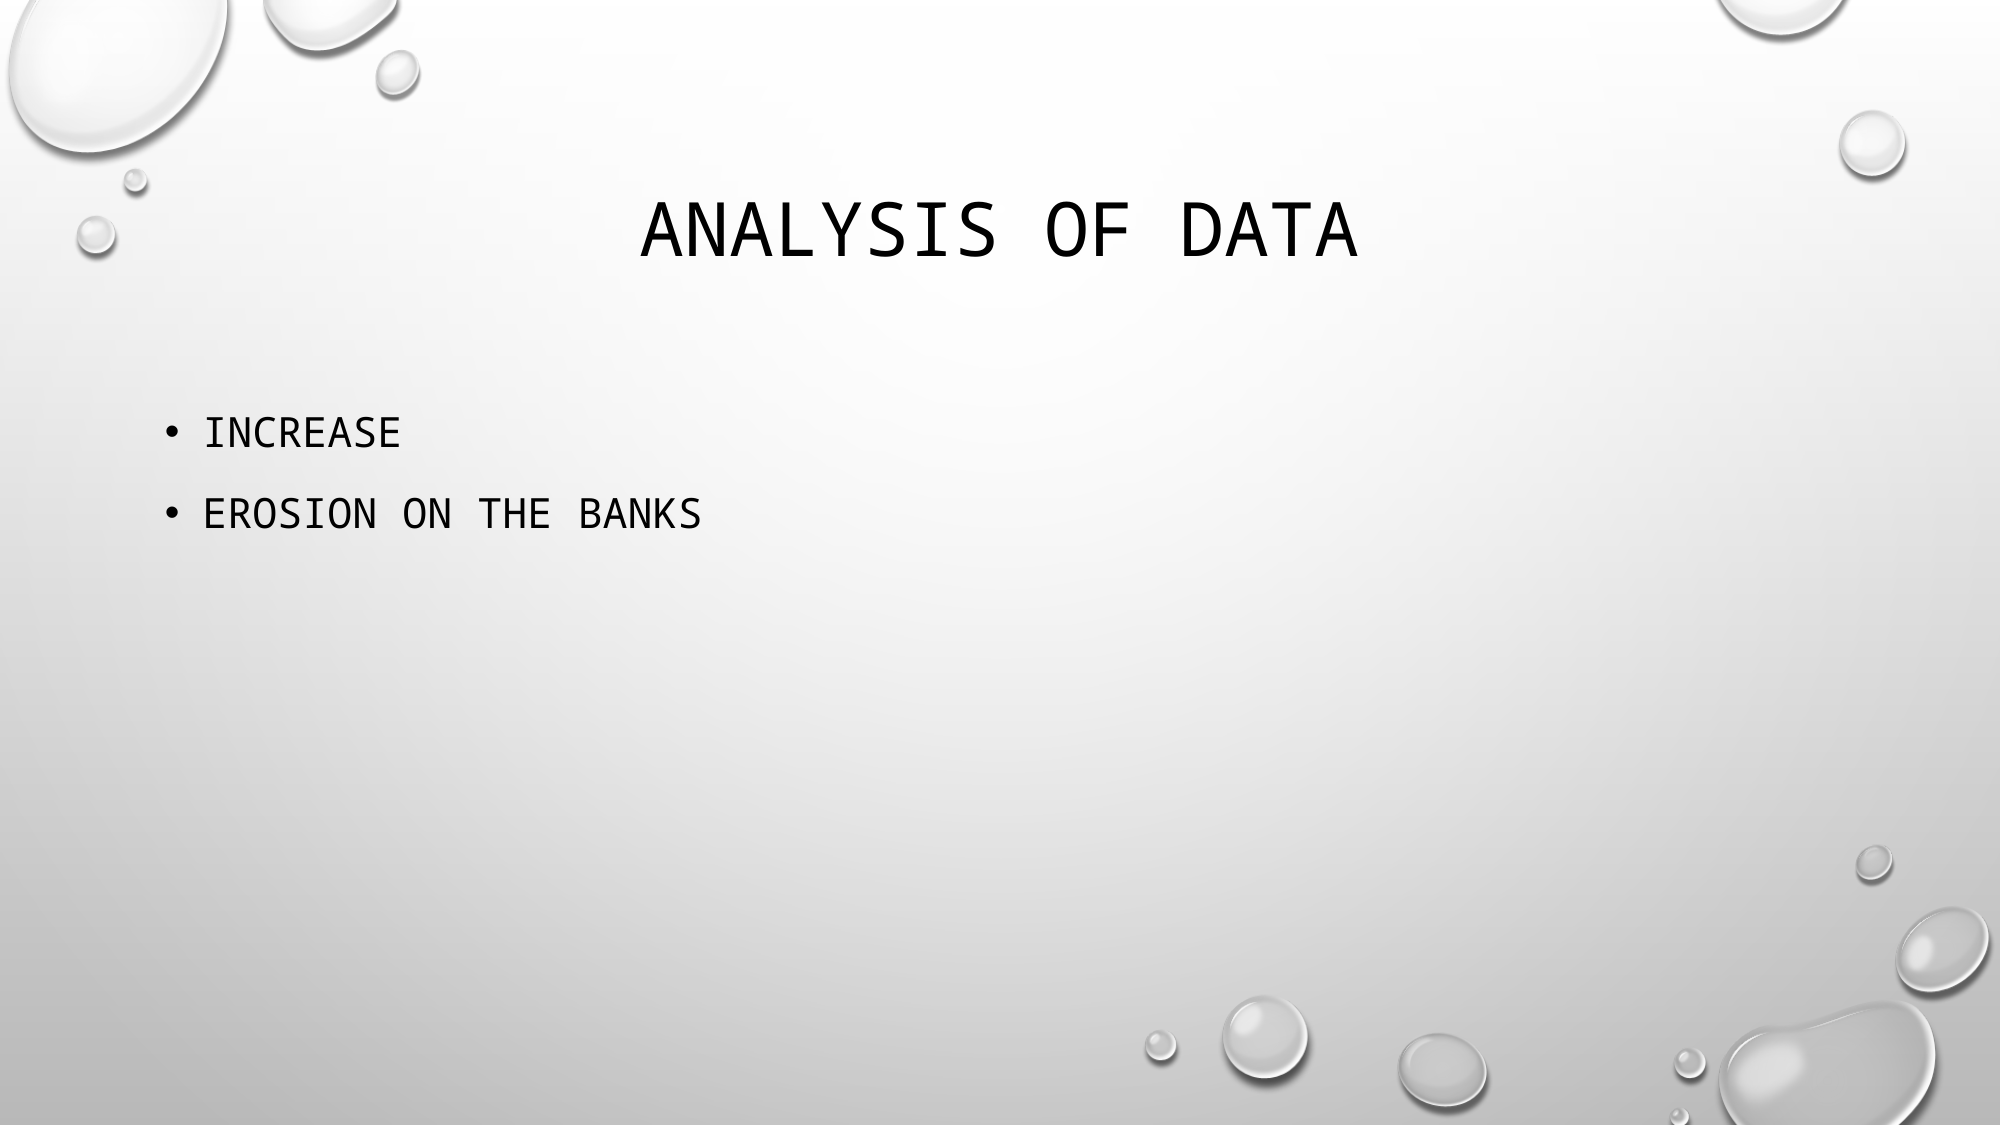

# Analysis of data
Increase
erosion on the banks